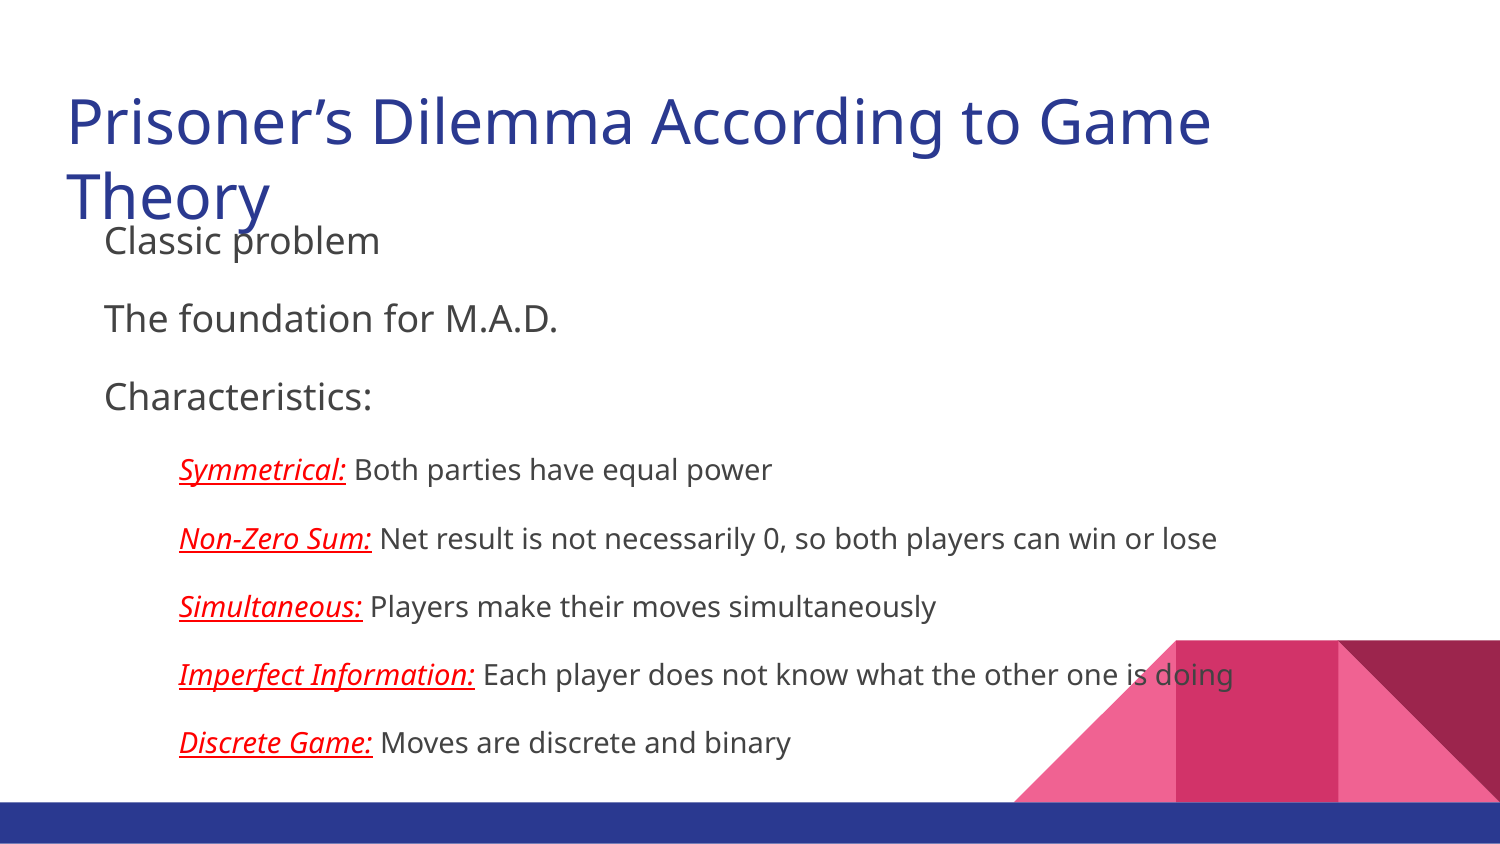

# Prisoner’s Dilemma According to Game Theory
Classic problem
The foundation for M.A.D.
Characteristics:
Symmetrical: Both parties have equal power
Non-Zero Sum: Net result is not necessarily 0, so both players can win or lose
Simultaneous: Players make their moves simultaneously
Imperfect Information: Each player does not know what the other one is doing
Discrete Game: Moves are discrete and binary